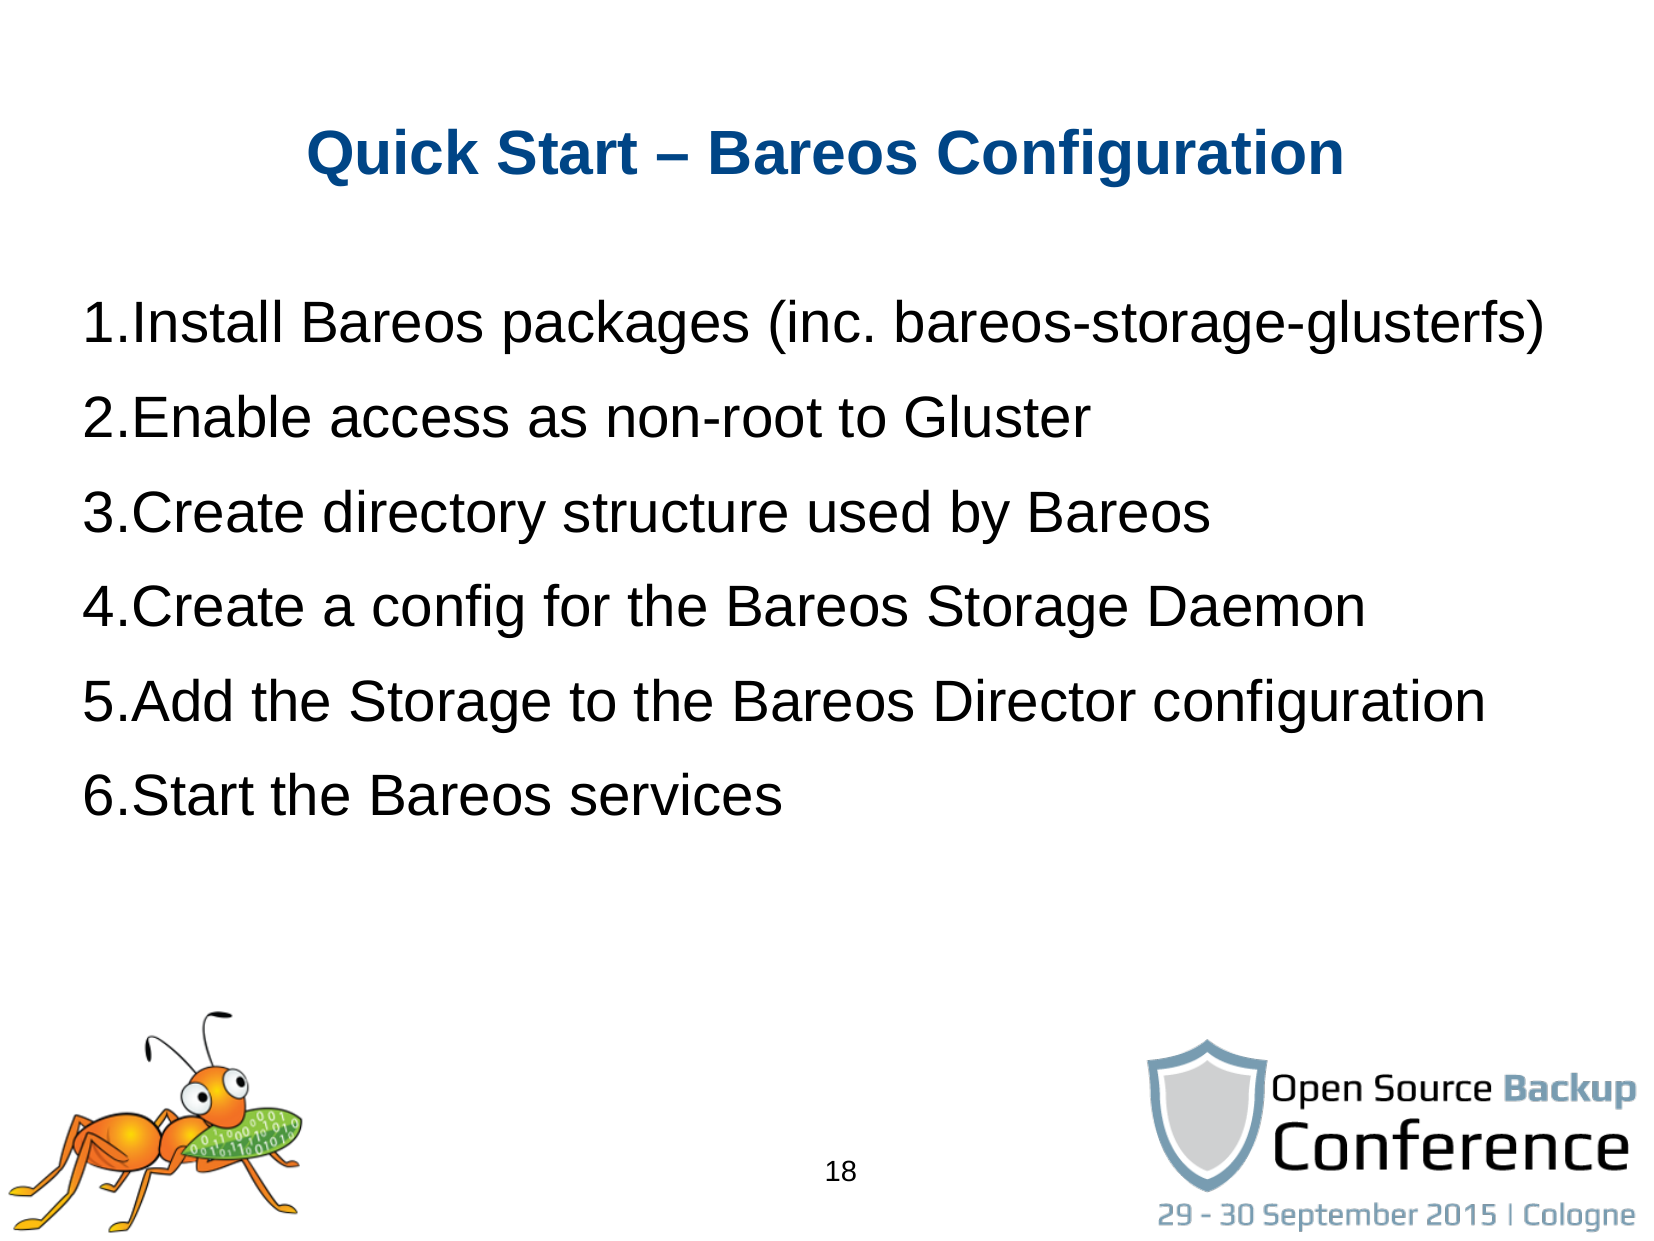

# Quick Start – Bareos Configuration
Install Bareos packages (inc. bareos-storage-glusterfs)
Enable access as non-root to Gluster
Create directory structure used by Bareos
Create a config for the Bareos Storage Daemon
Add the Storage to the Bareos Director configuration
Start the Bareos services
18